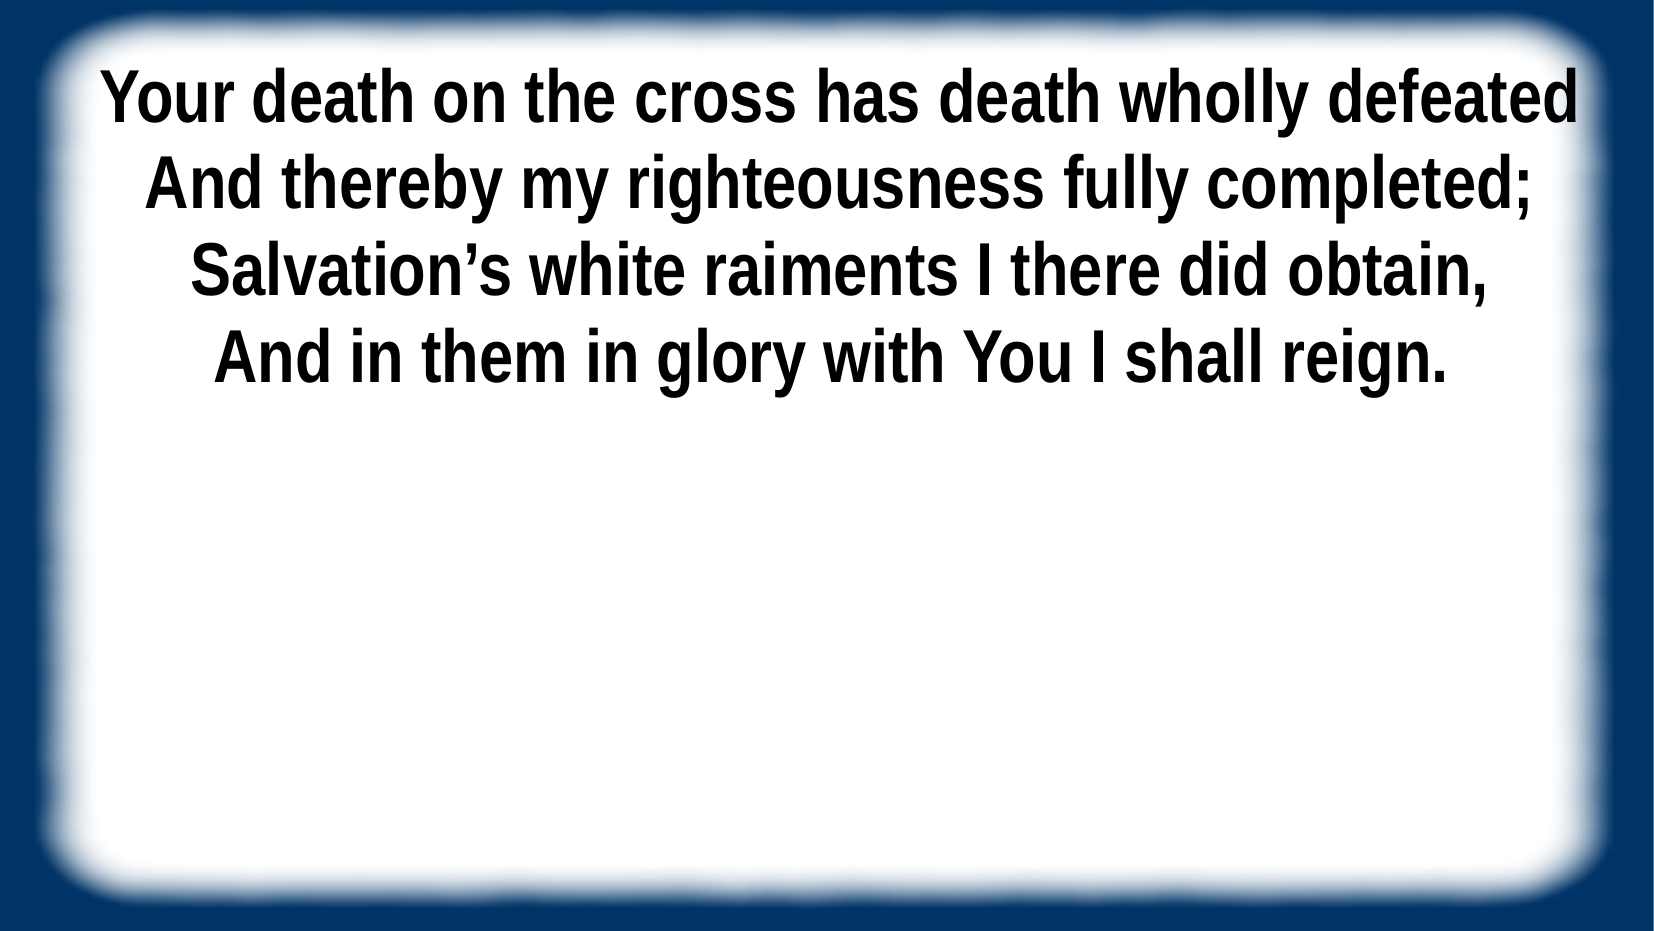

Your death on the cross has death wholly defeated
And thereby my righteousness fully completed;
Salvation’s white raiments I there did obtain,
And in them in glory with You I shall reign.